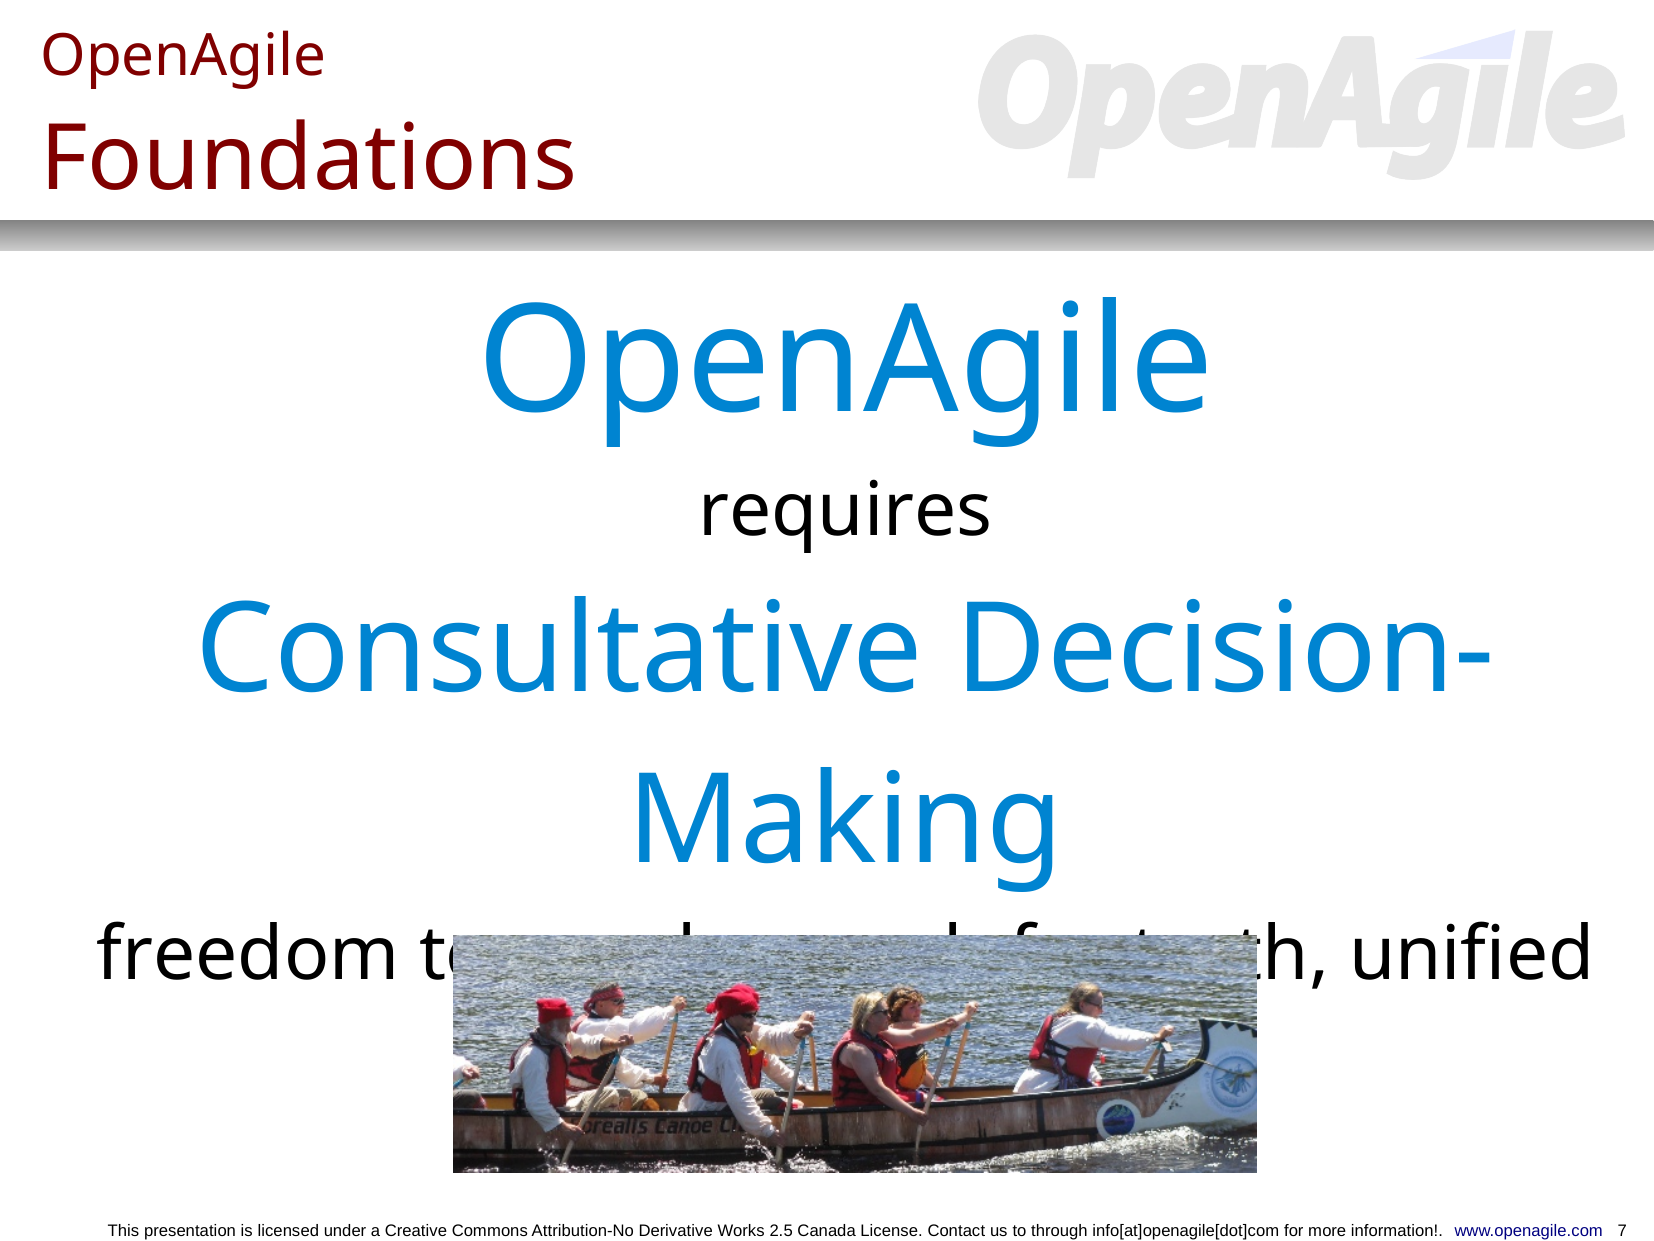

# OpenAgile Foundations
OpenAgile
requires
Consultative Decision-Making
freedom to speak, search for truth, unified action